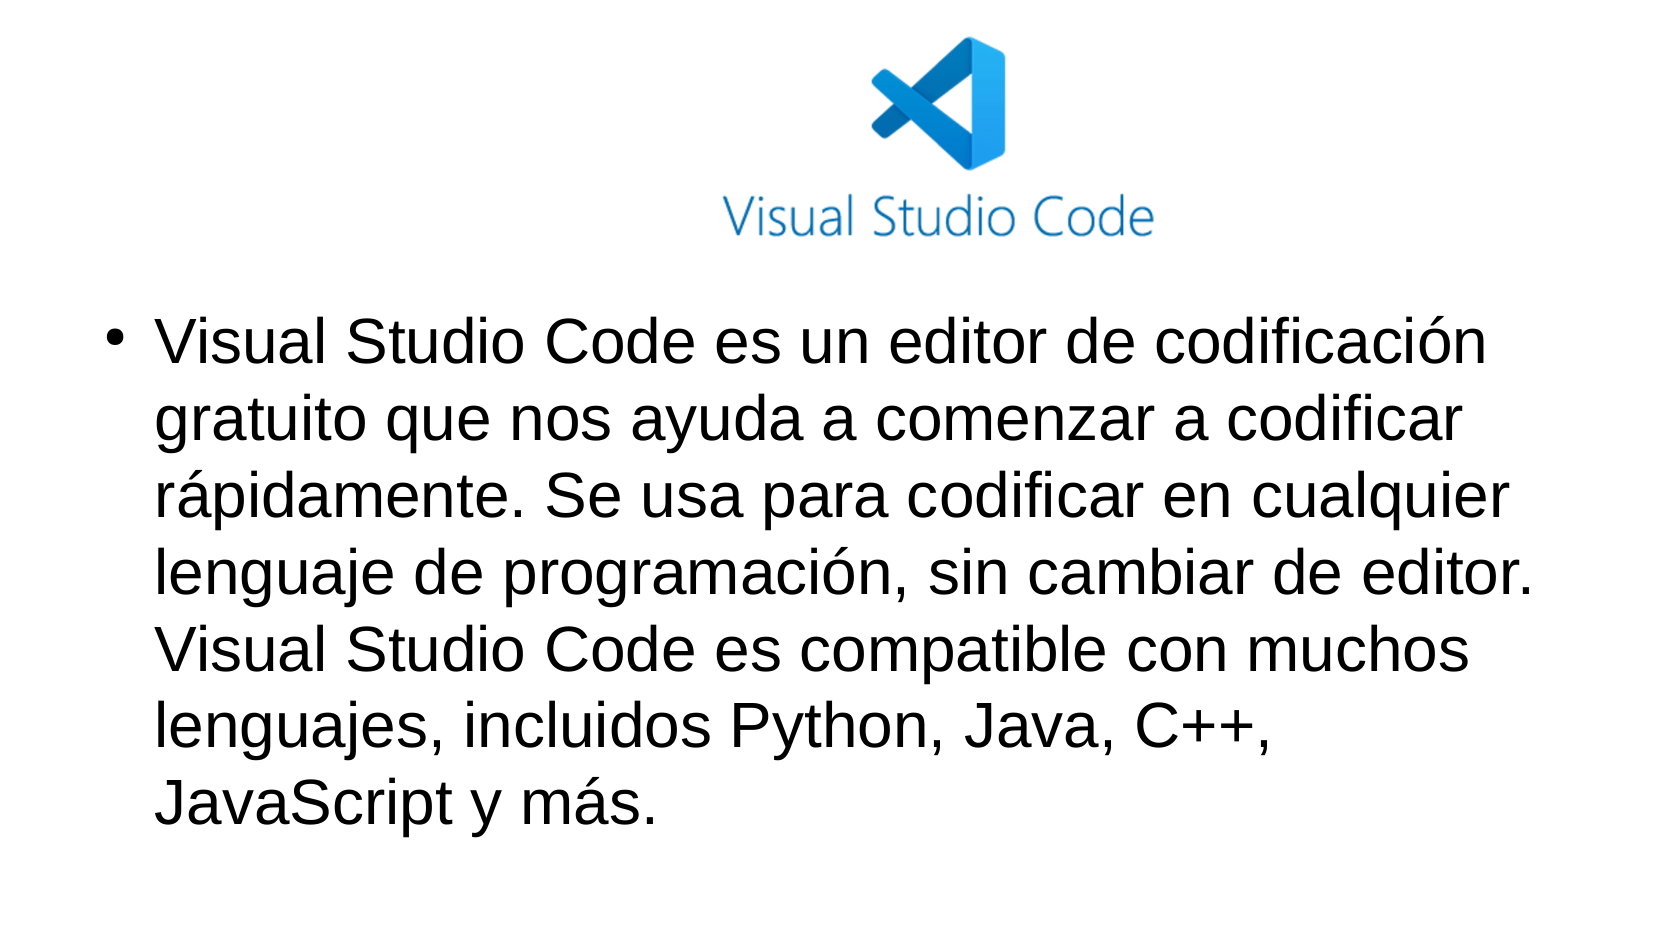

# Visual Studio Code es un editor de codificación gratuito que nos ayuda a comenzar a codificar rápidamente. Se usa para codificar en cualquier lenguaje de programación, sin cambiar de editor. Visual Studio Code es compatible con muchos lenguajes, incluidos Python, Java, C++, JavaScript y más.